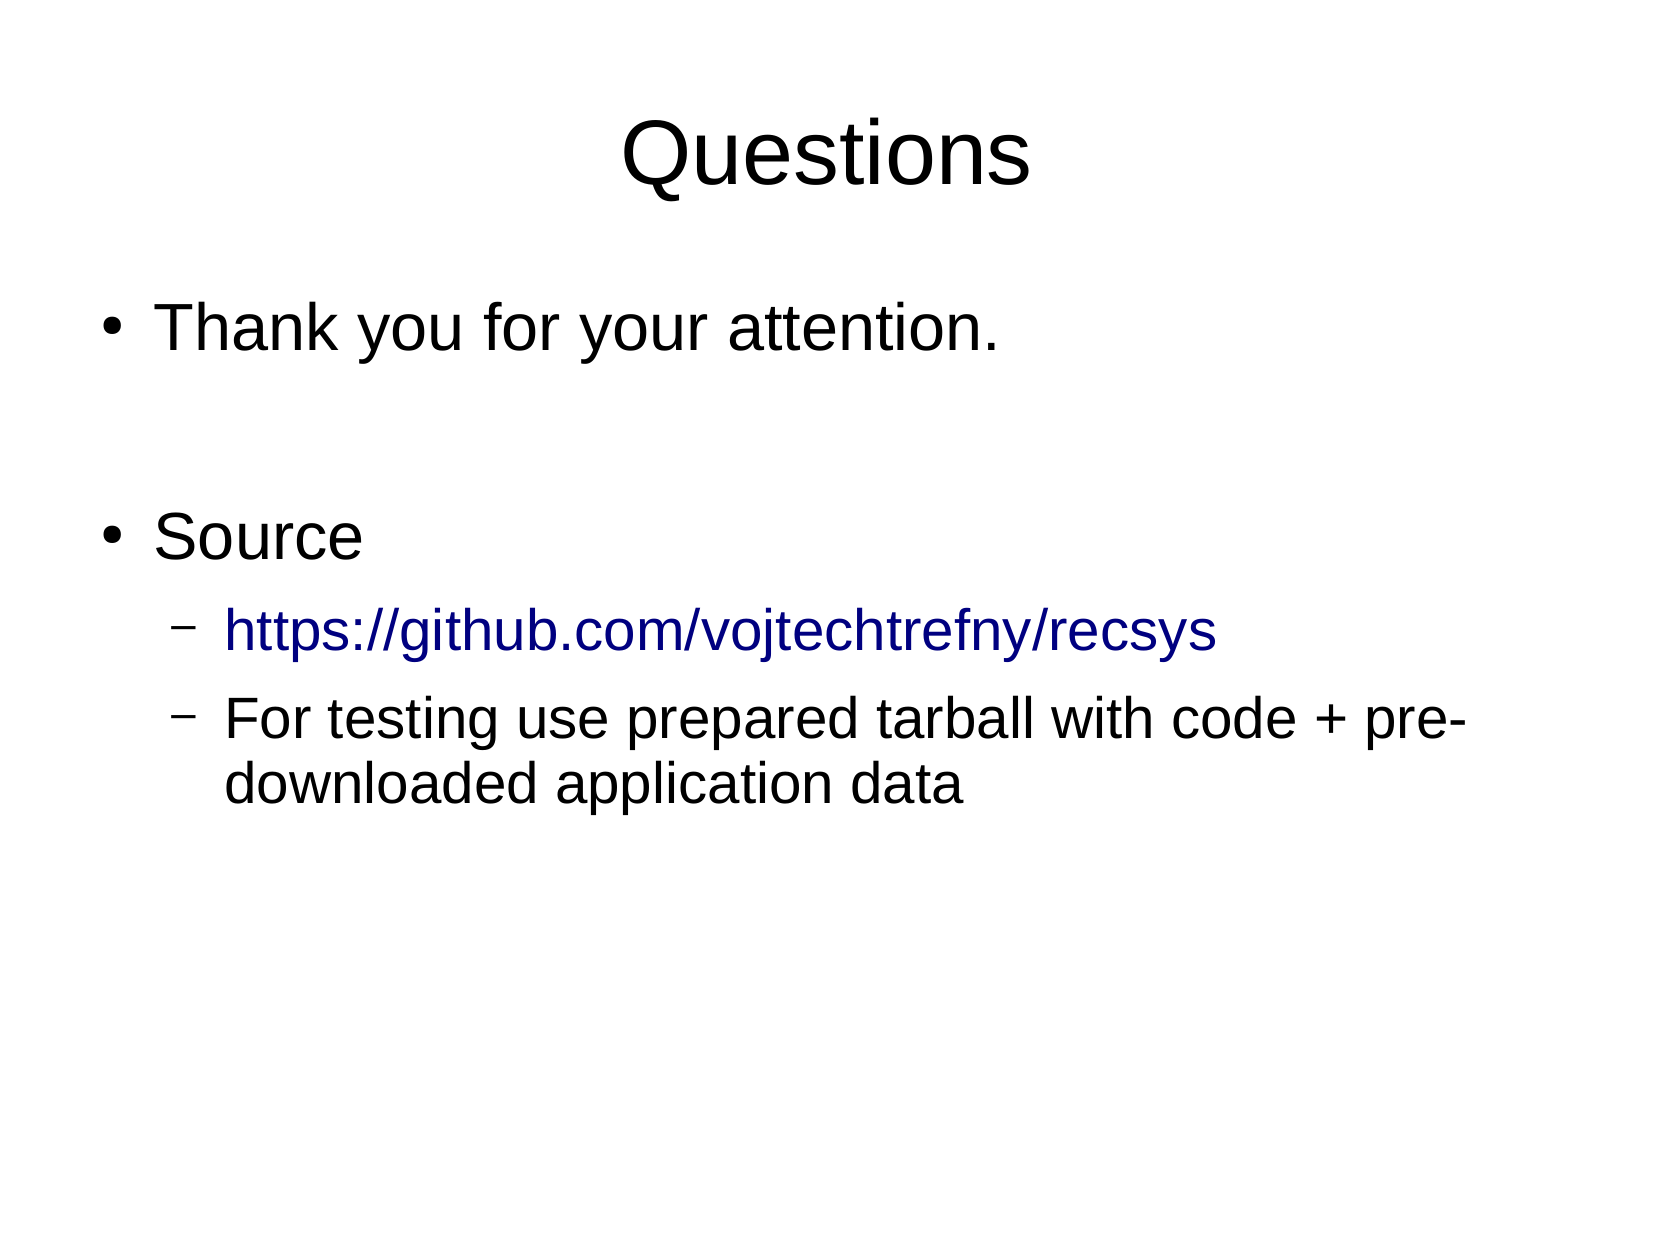

# Questions
Thank you for your attention.
Source
https://github.com/vojtechtrefny/recsys
For testing use prepared tarball with code + pre-downloaded application data